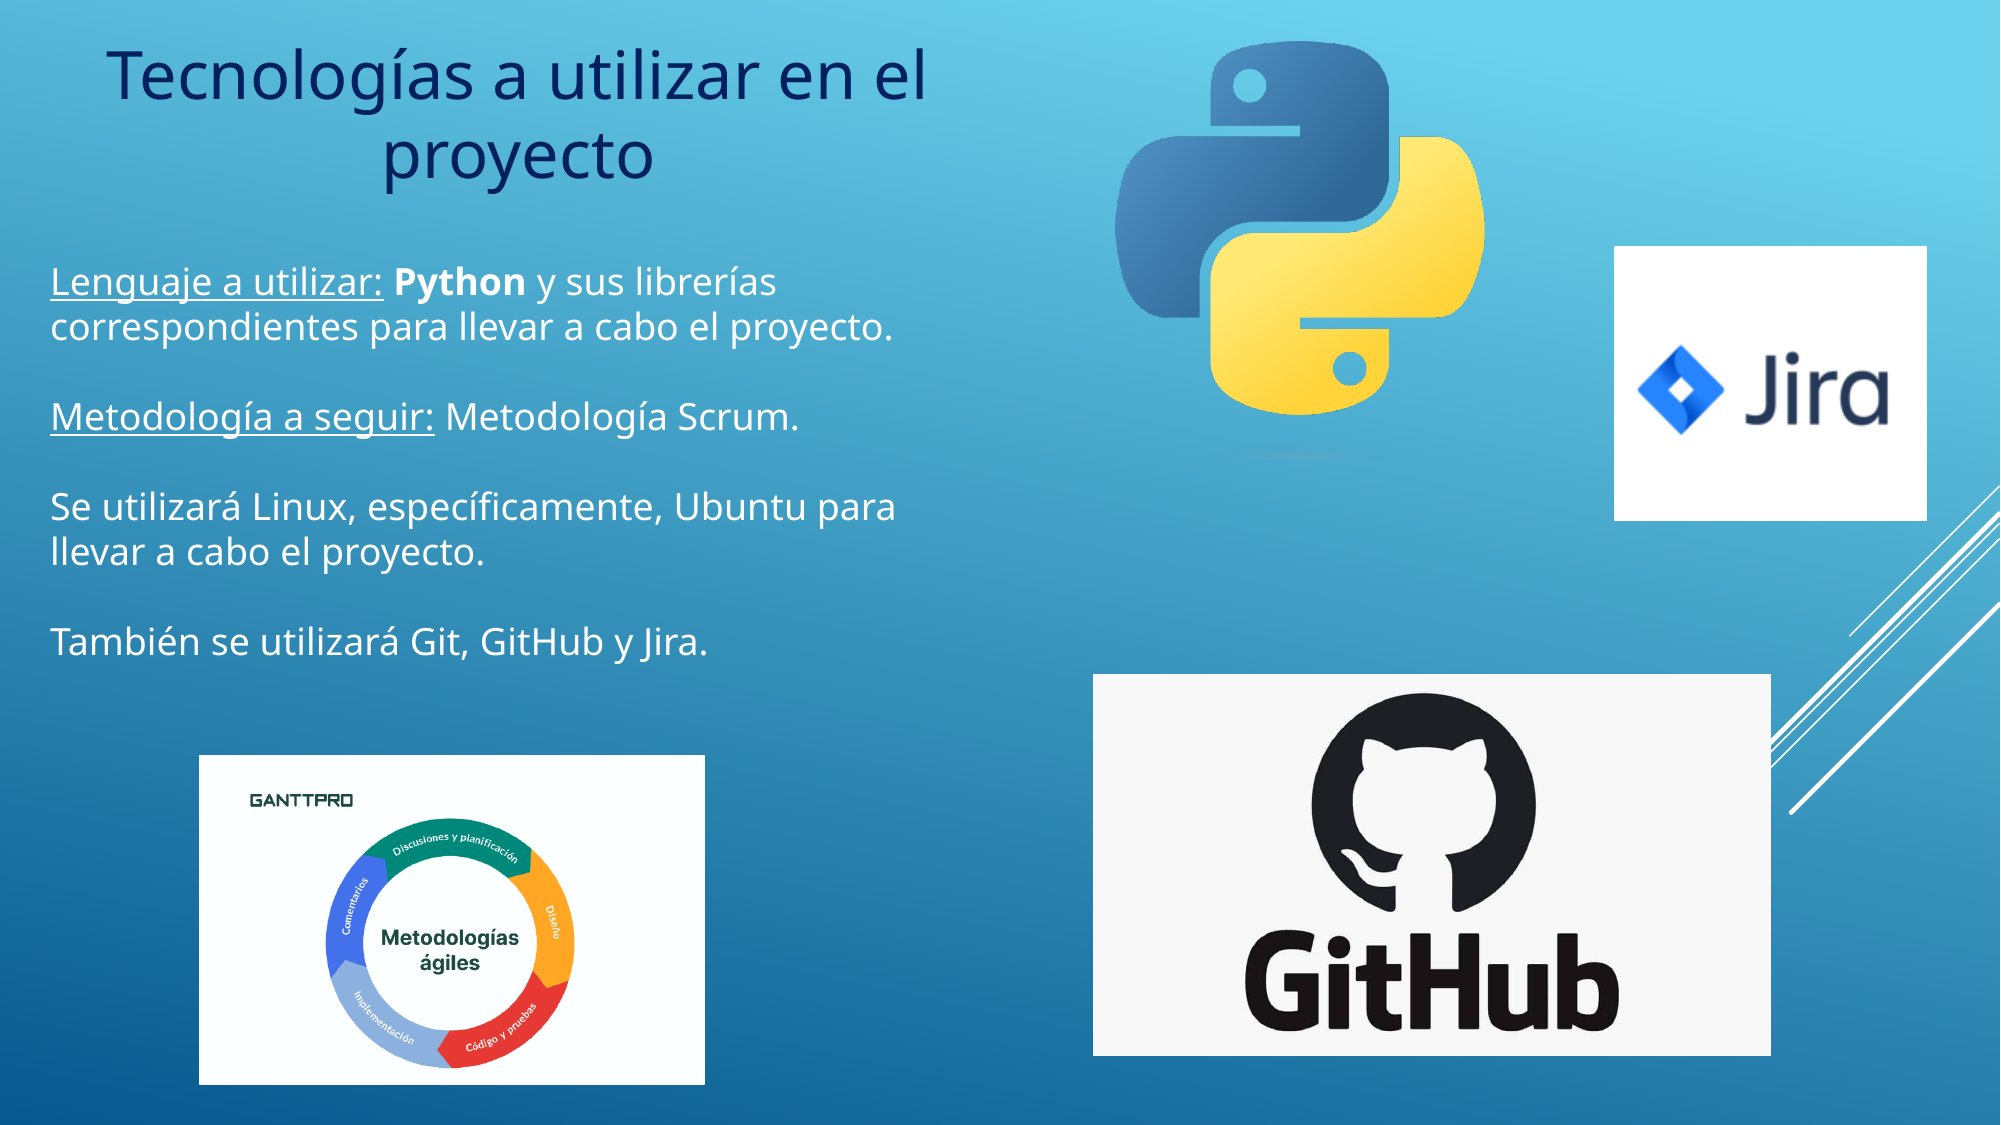

Tecnologías a utilizar en el proyecto
Lenguaje a utilizar: Python y sus librerías correspondientes para llevar a cabo el proyecto.
Metodología a seguir: Metodología Scrum.
Se utilizará Linux, específicamente, Ubuntu para llevar a cabo el proyecto.
También se utilizará Git, GitHub y Jira.